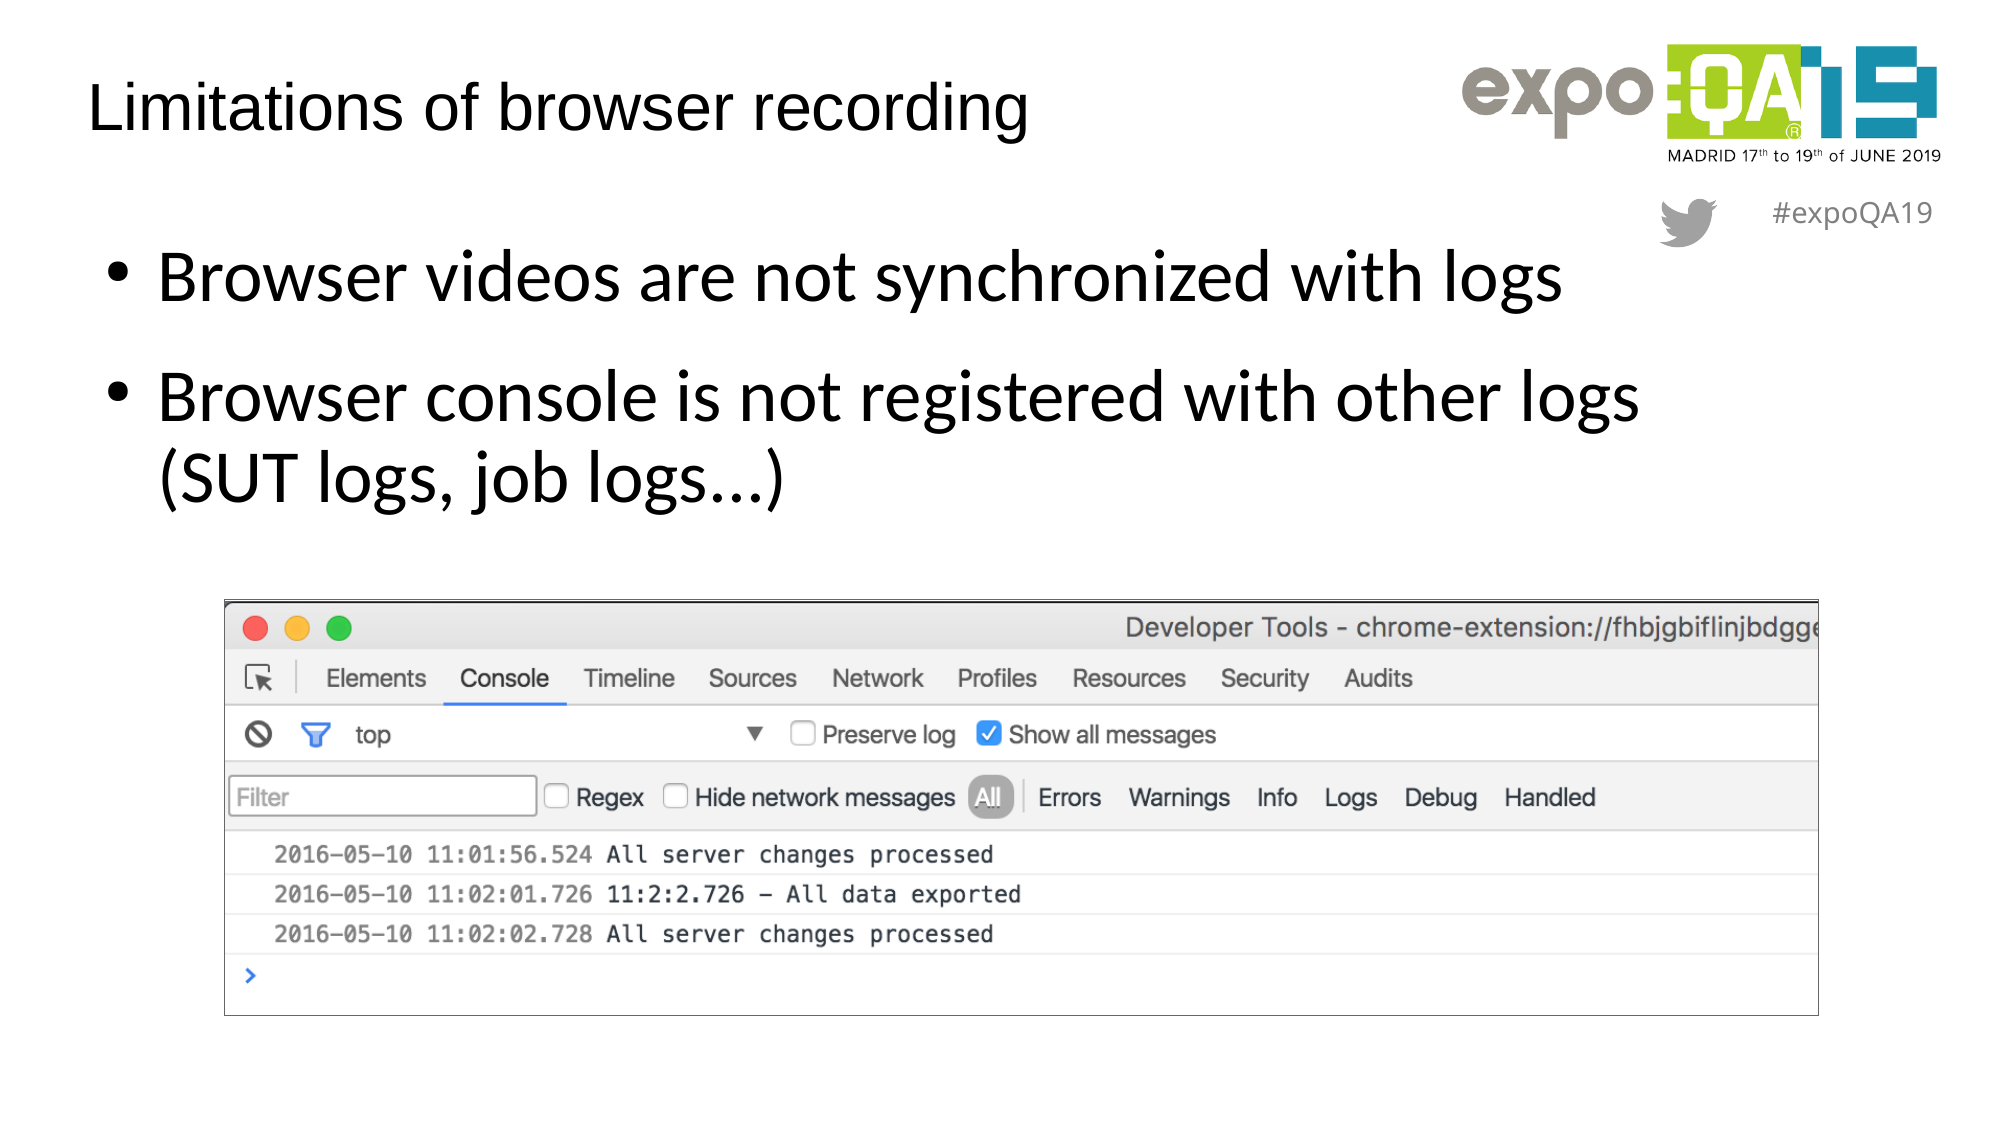

Limitations of browser recording
# Browser videos are not synchronized with logs
Browser console is not registered with other logs (SUT logs, job logs...)